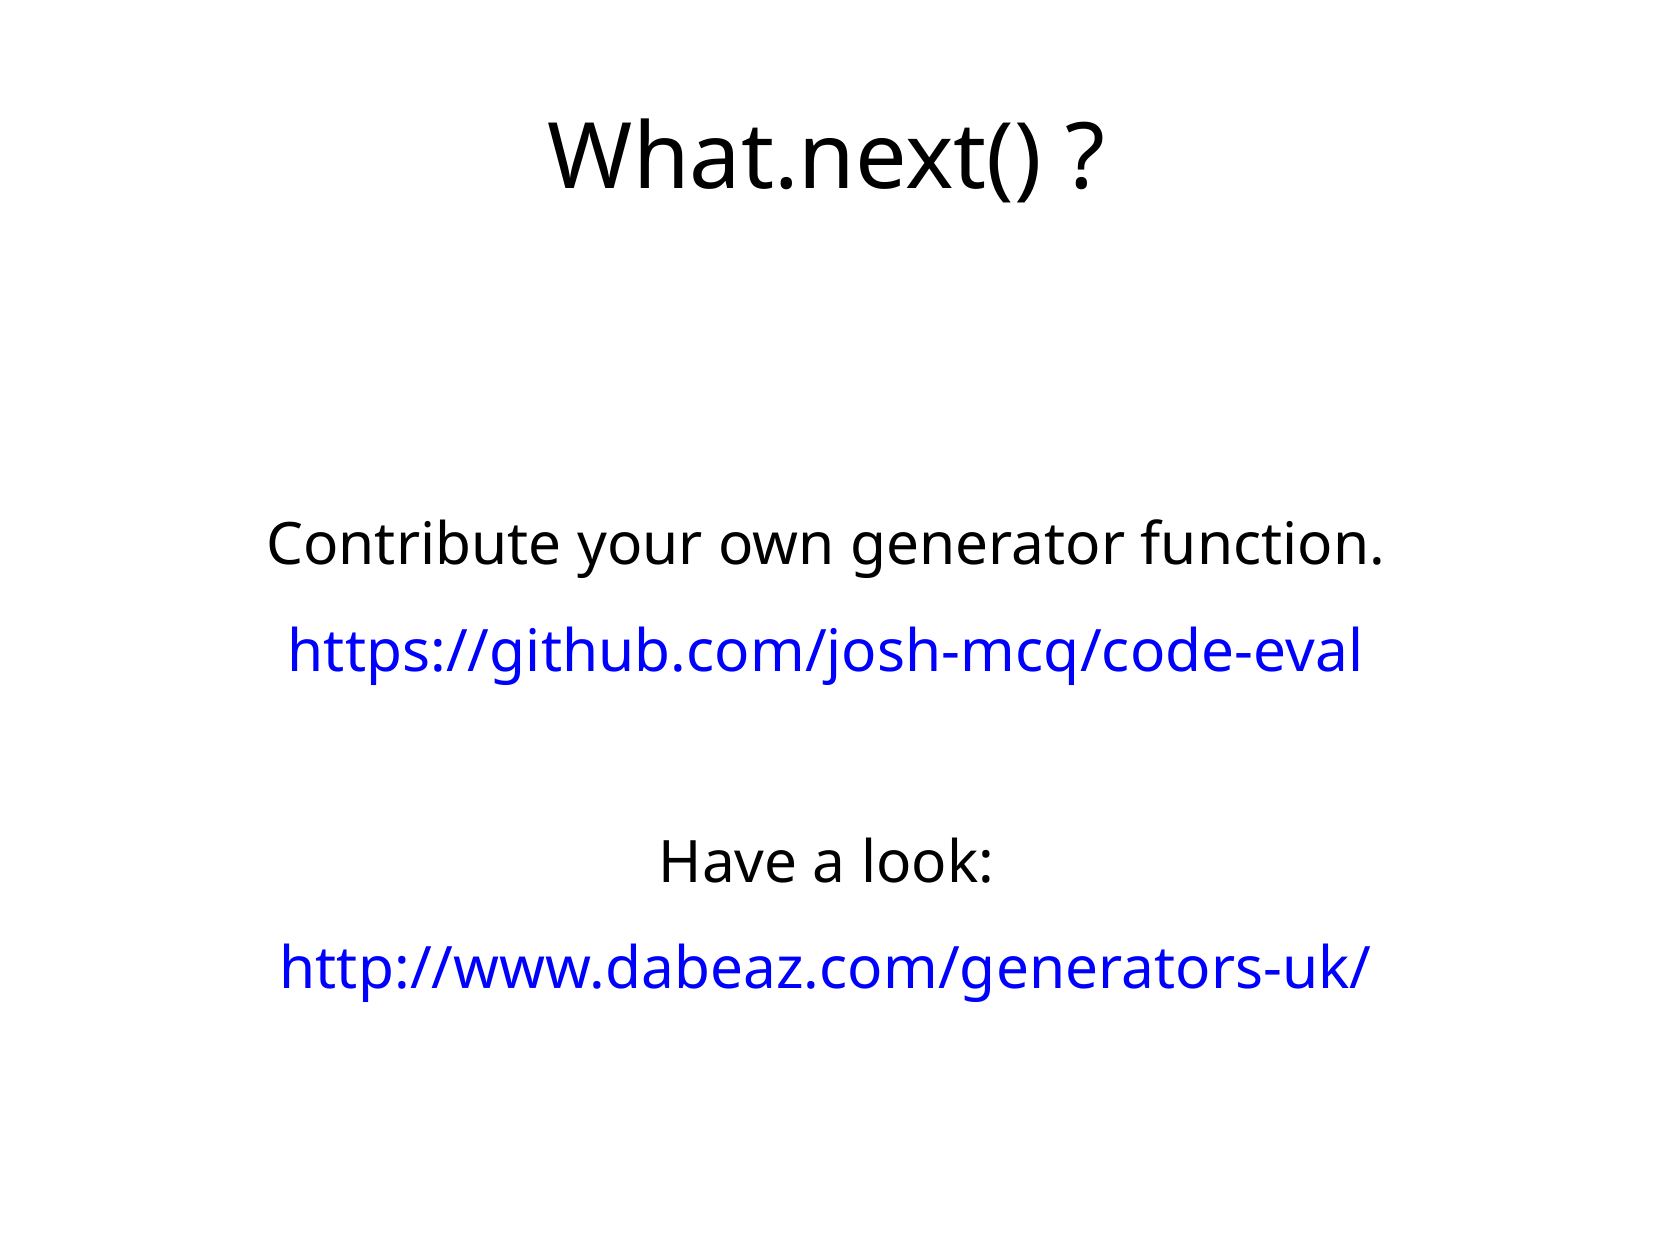

# What.next() ?
Contribute your own generator function.
https://github.com/josh-mcq/code-eval
Have a look:
http://www.dabeaz.com/generators-uk/